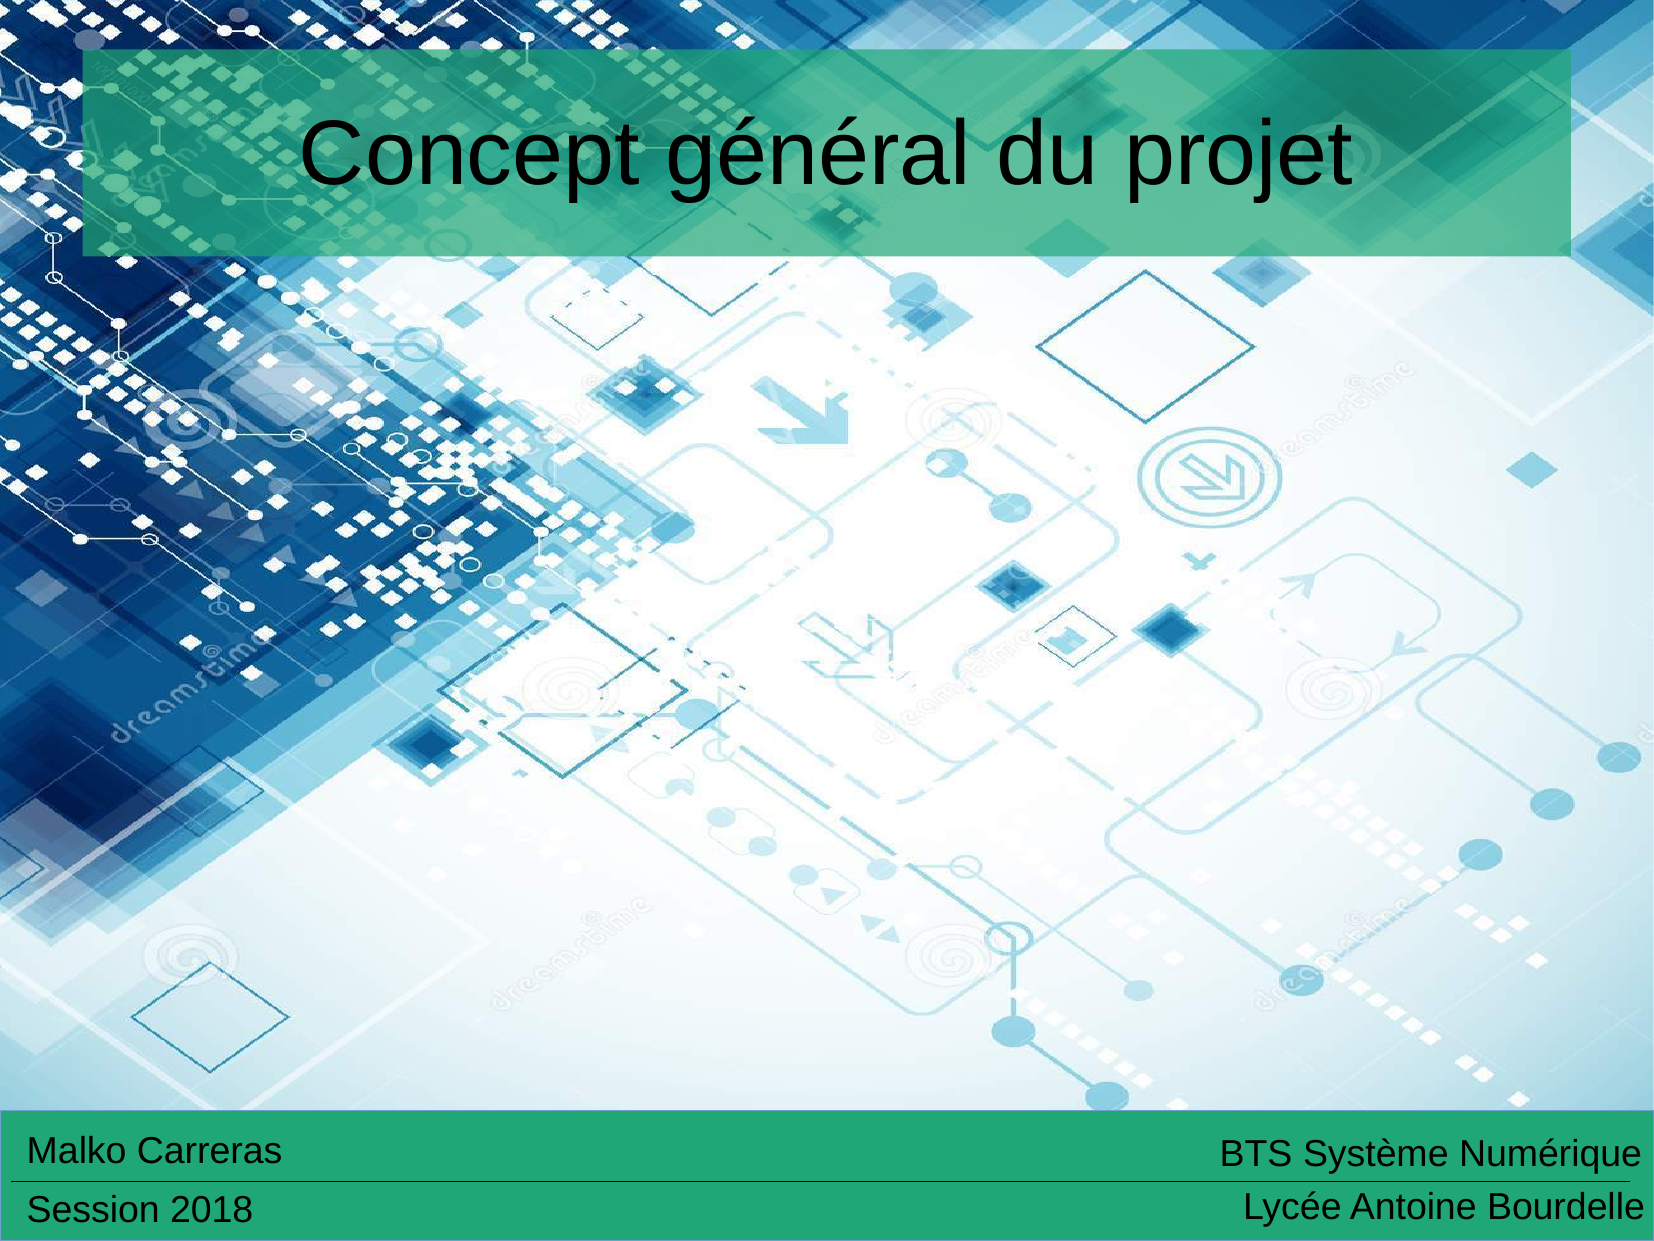

# Concept général du projet
Malko Carreras
BTS Système Numérique
Lycée Antoine Bourdelle
Session 2018